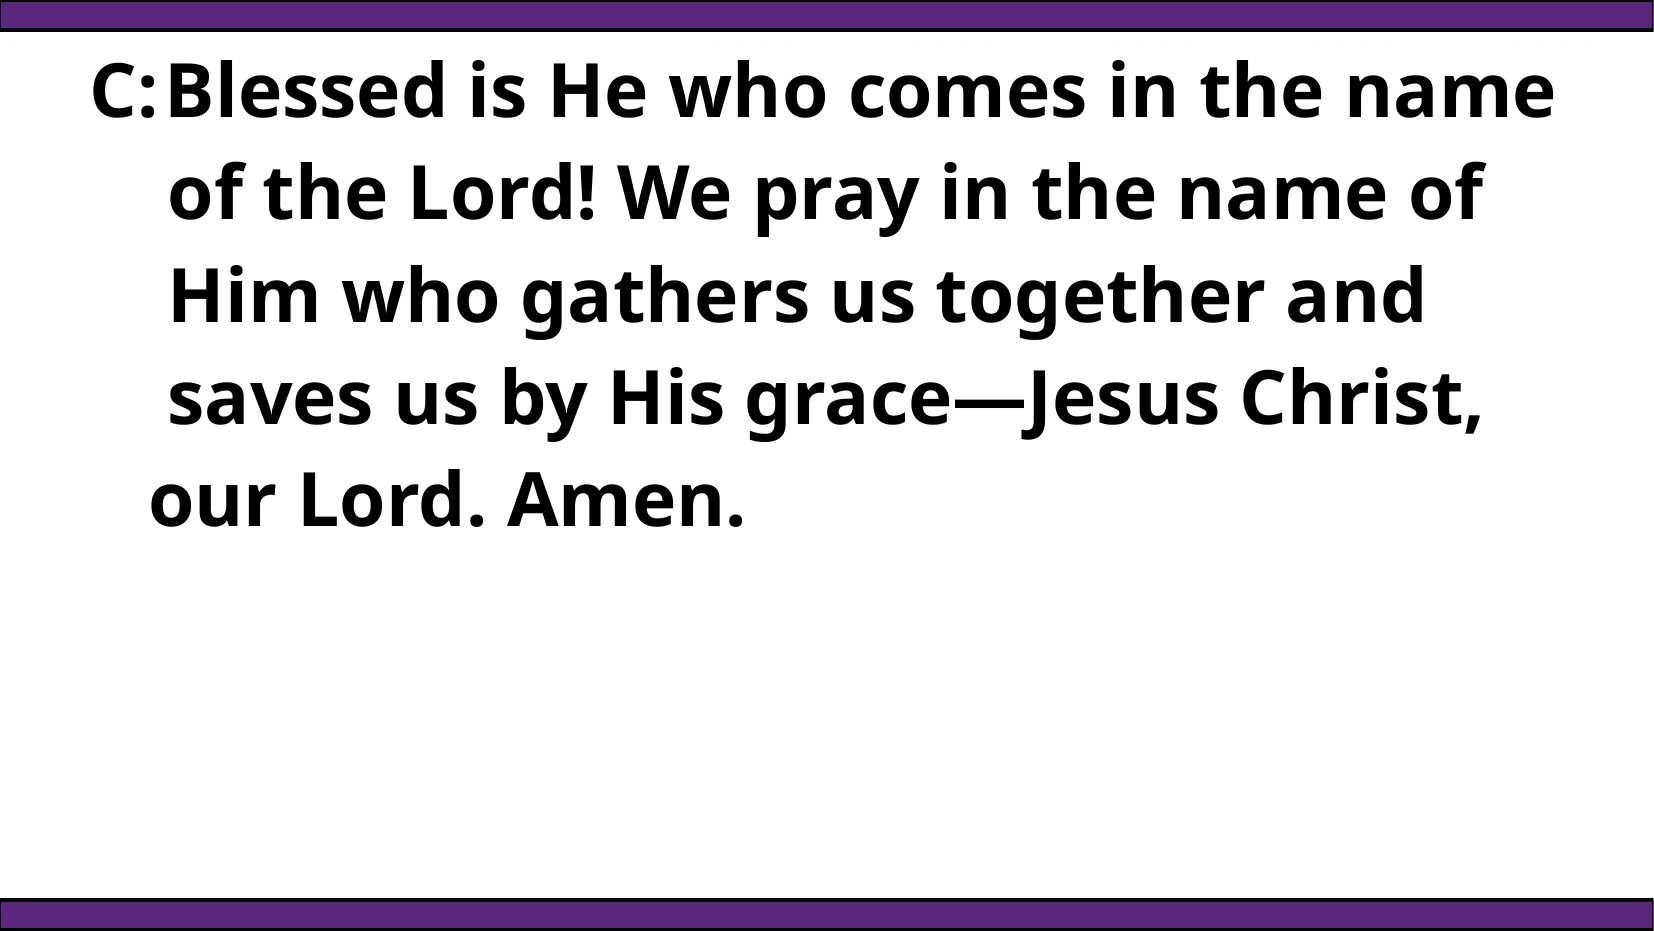

C:	Blessed is He who comes in the name
 of the Lord! We pray in the name of
 Him who gathers us together and
 saves us by His grace—Jesus Christ,
 our Lord. Amen.